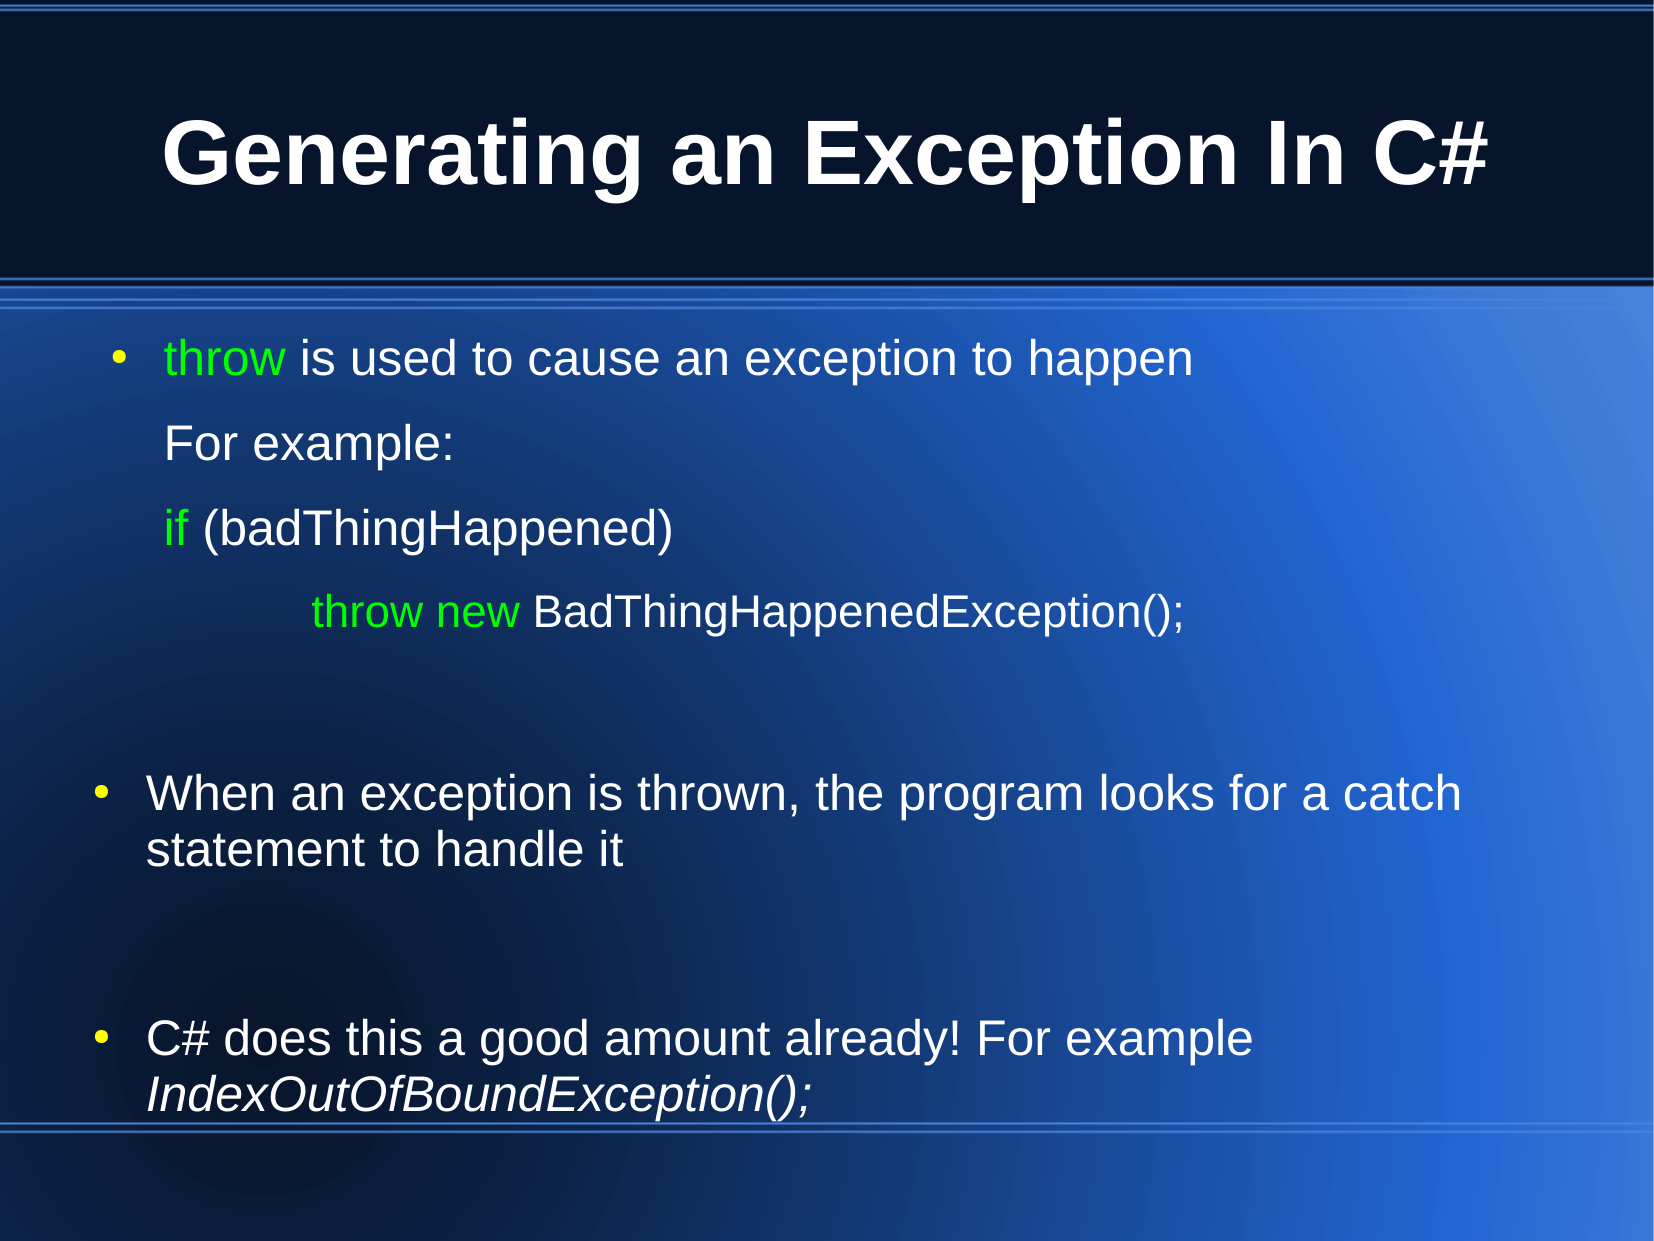

# Generating an Exception In C#
throw is used to cause an exception to happen
For example:
if (badThingHappened)
throw new BadThingHappenedException();
When an exception is thrown, the program looks for a catch statement to handle it
C# does this a good amount already! For example IndexOutOfBoundException();